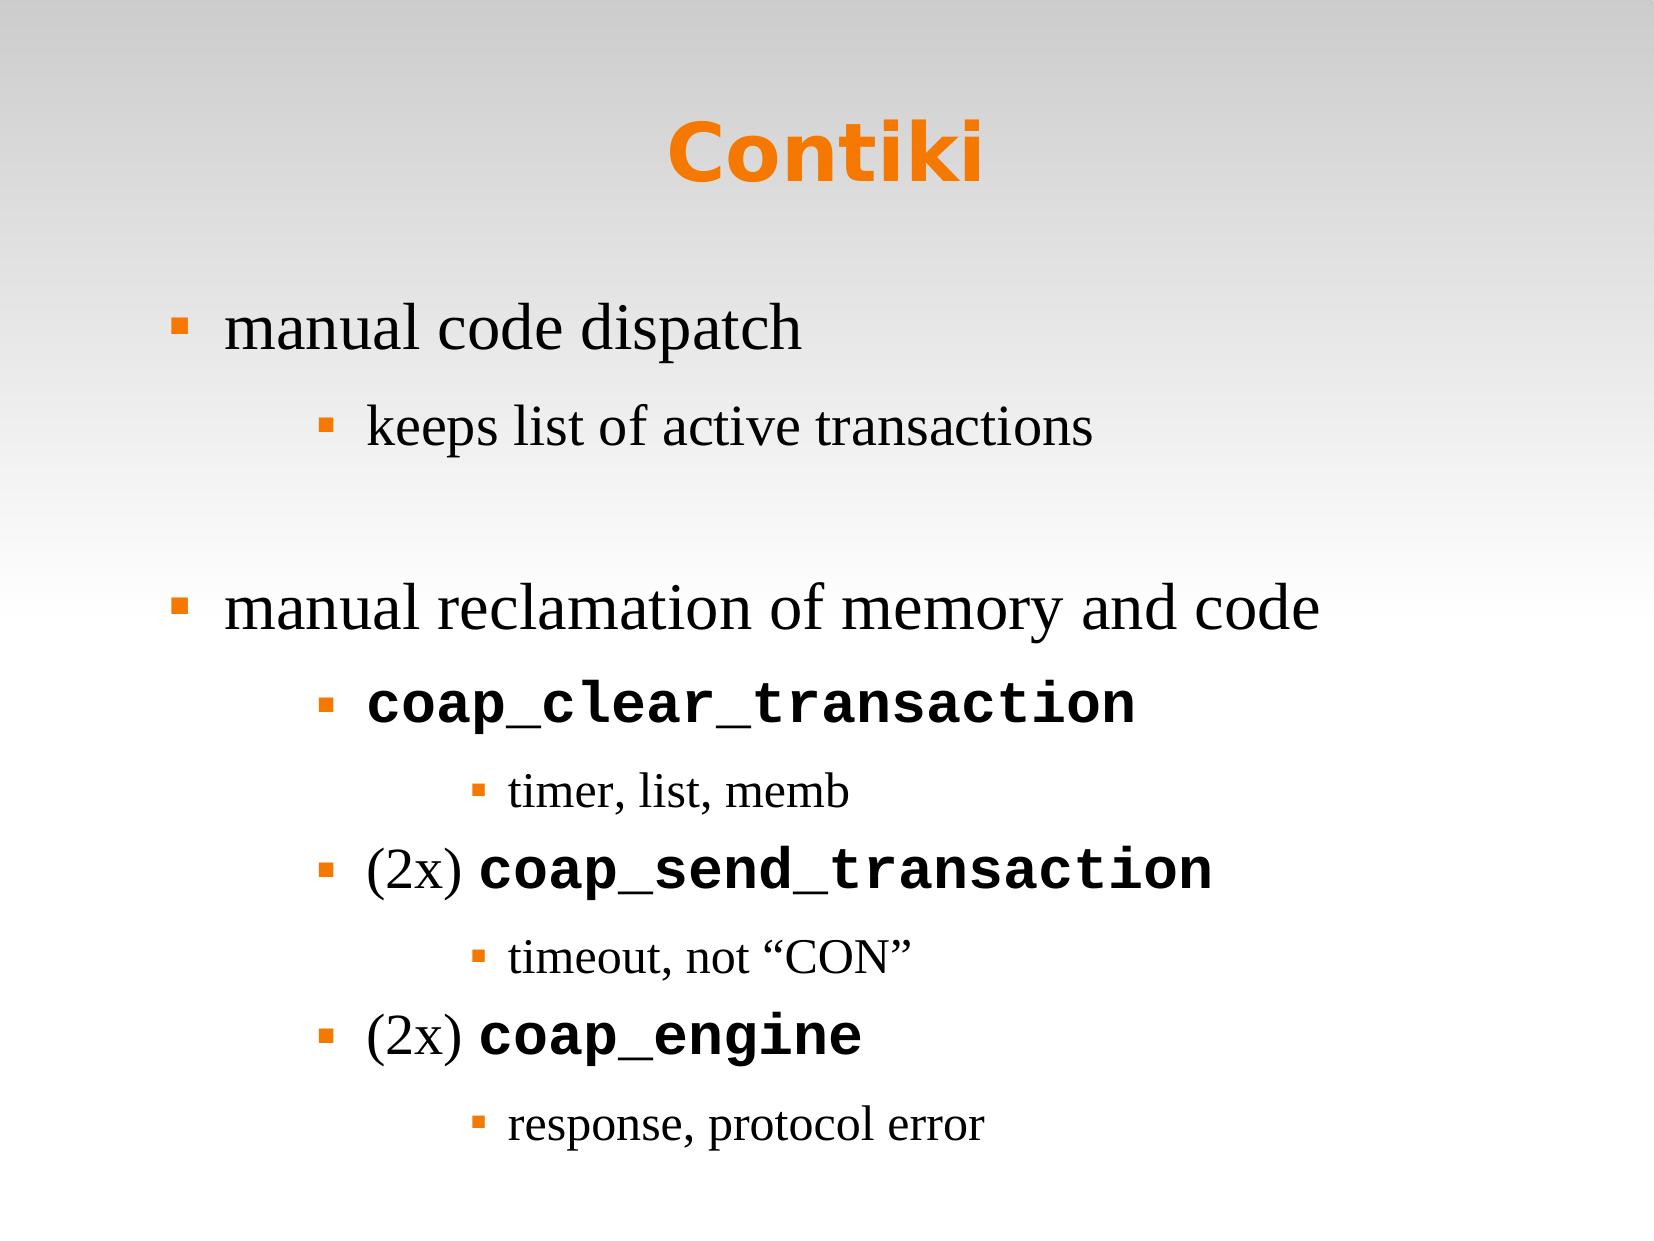

# Contiki
manual code dispatch
keeps list of active transactions
manual reclamation of memory and code
coap_clear_transaction
timer, list, memb
(2x) coap_send_transaction
timeout, not “CON”
(2x) coap_engine
response, protocol error